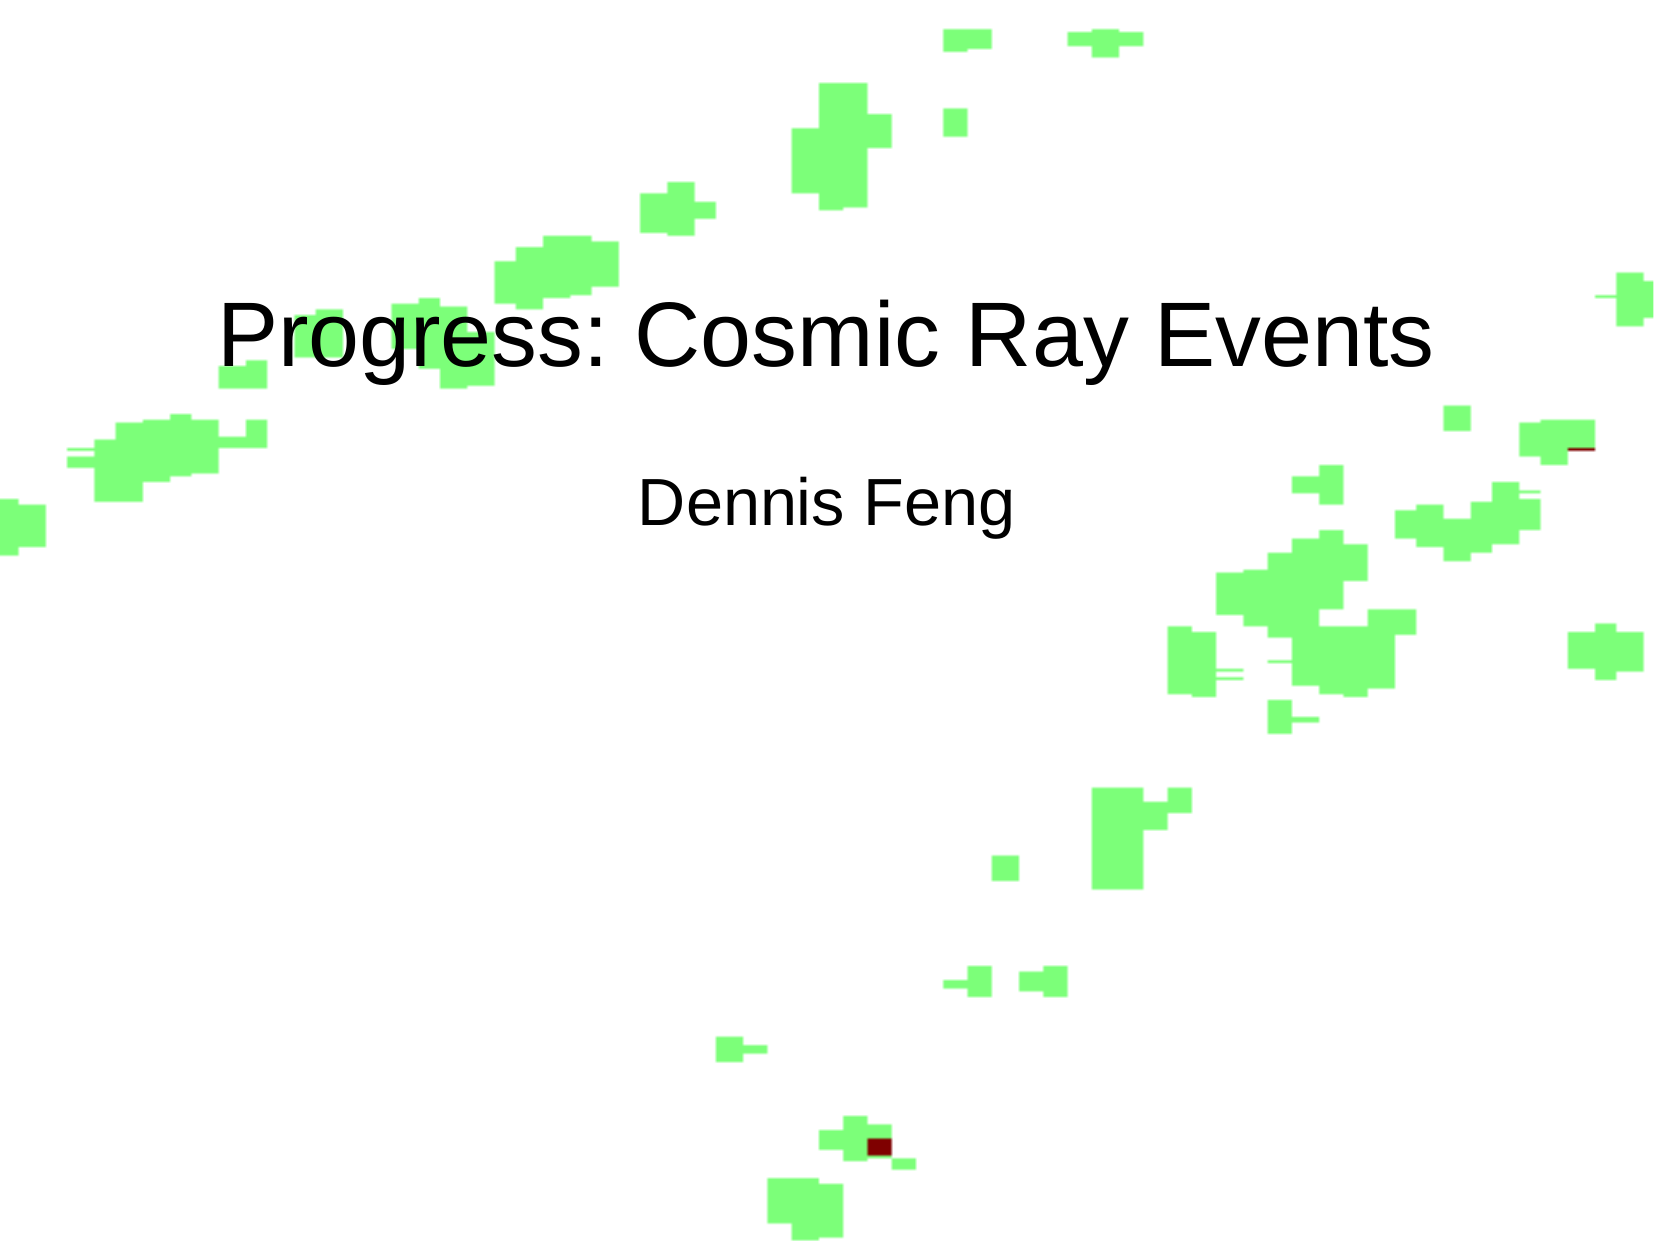

Dennis Feng
# Progress: Cosmic Ray Events